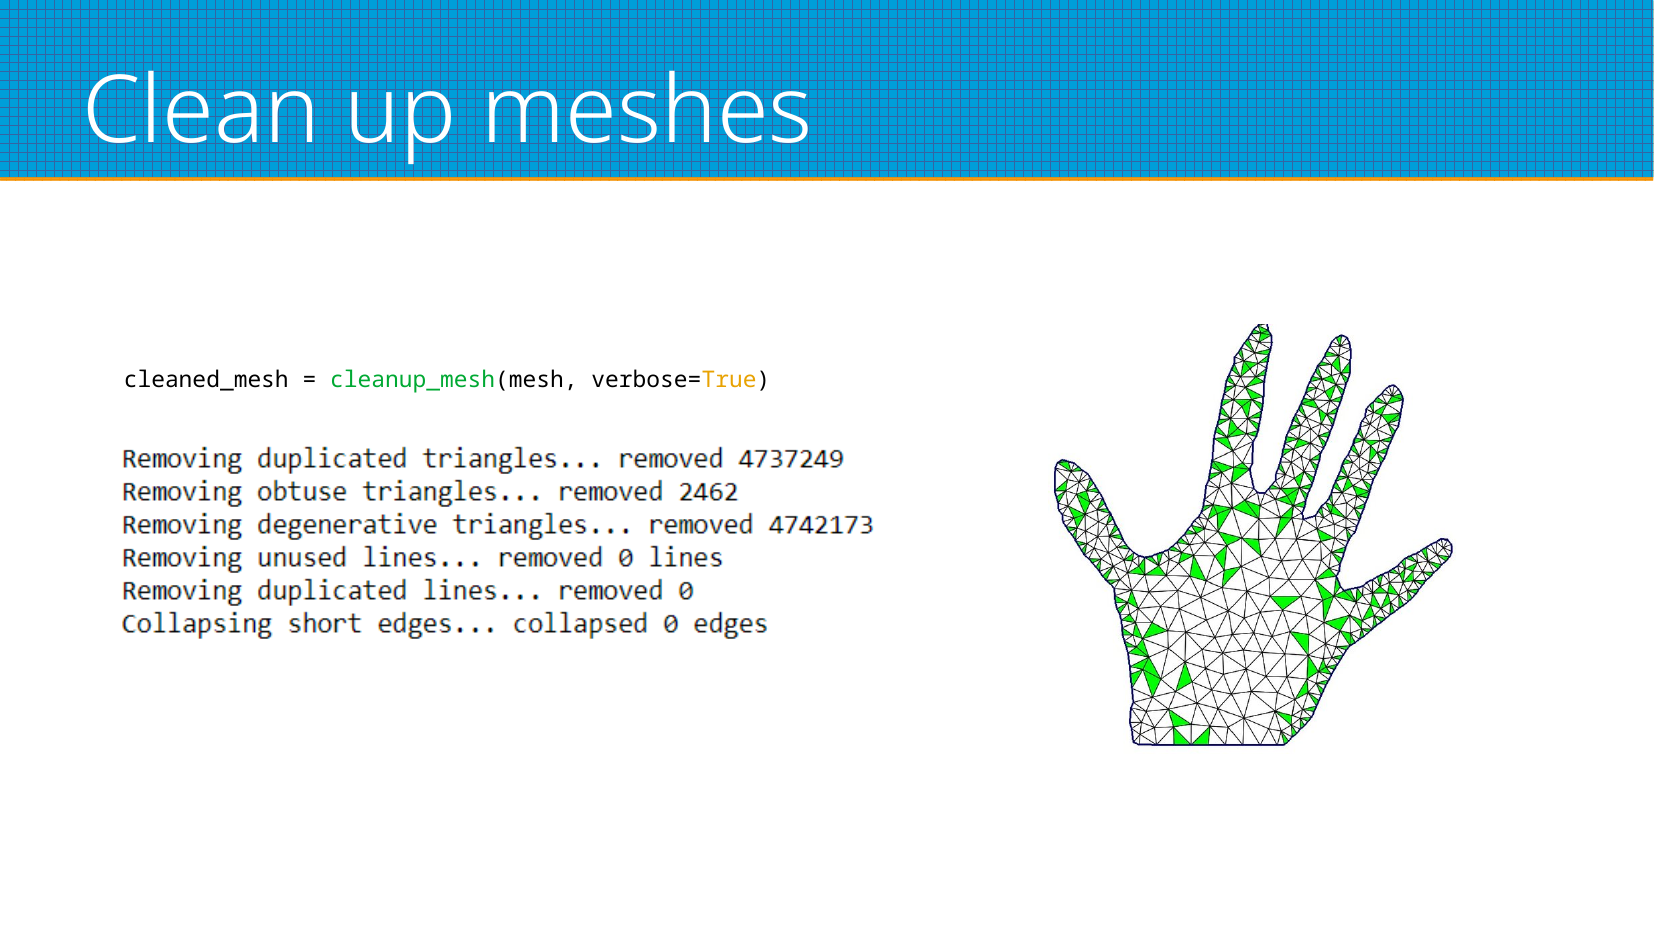

# Clean up meshes
cleaned_mesh = cleanup_mesh(mesh, verbose=True)